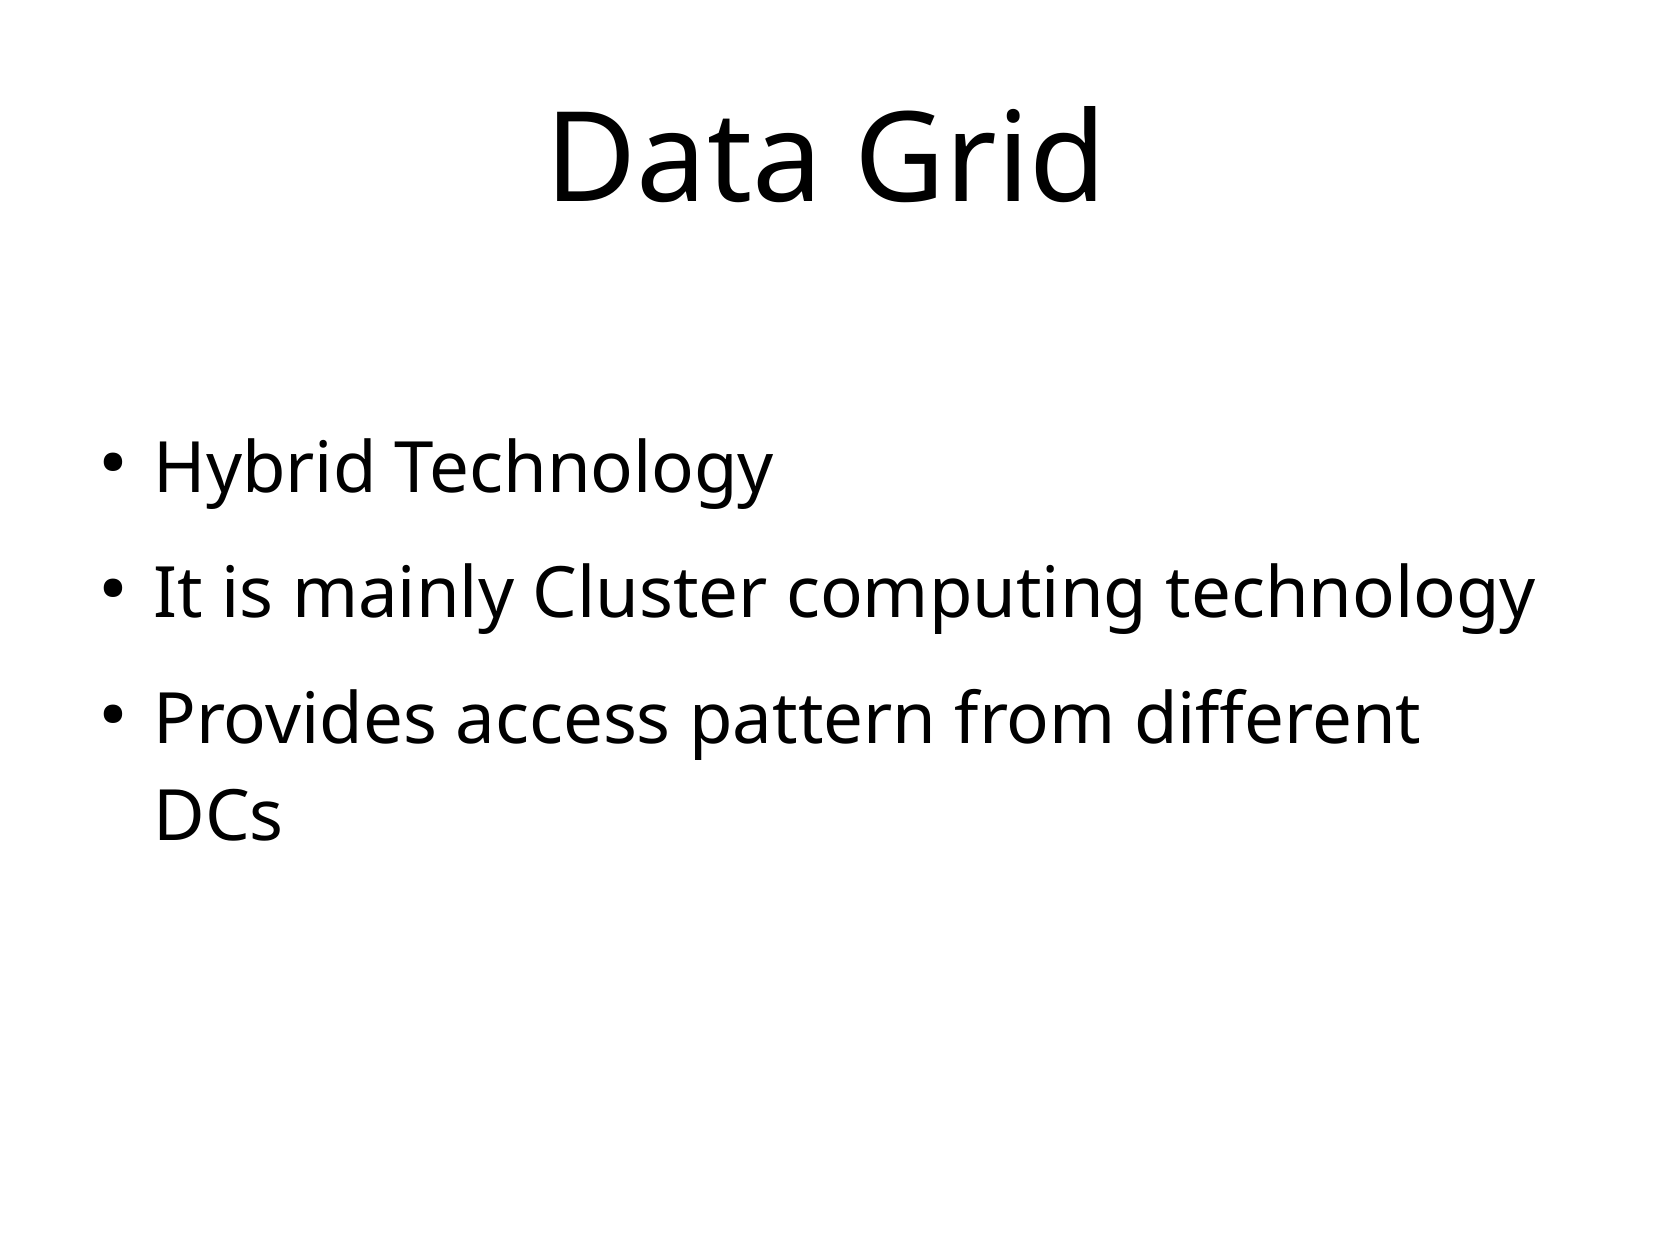

# Data Grid
Hybrid Technology
It is mainly Cluster computing technology
Provides access pattern from different DCs